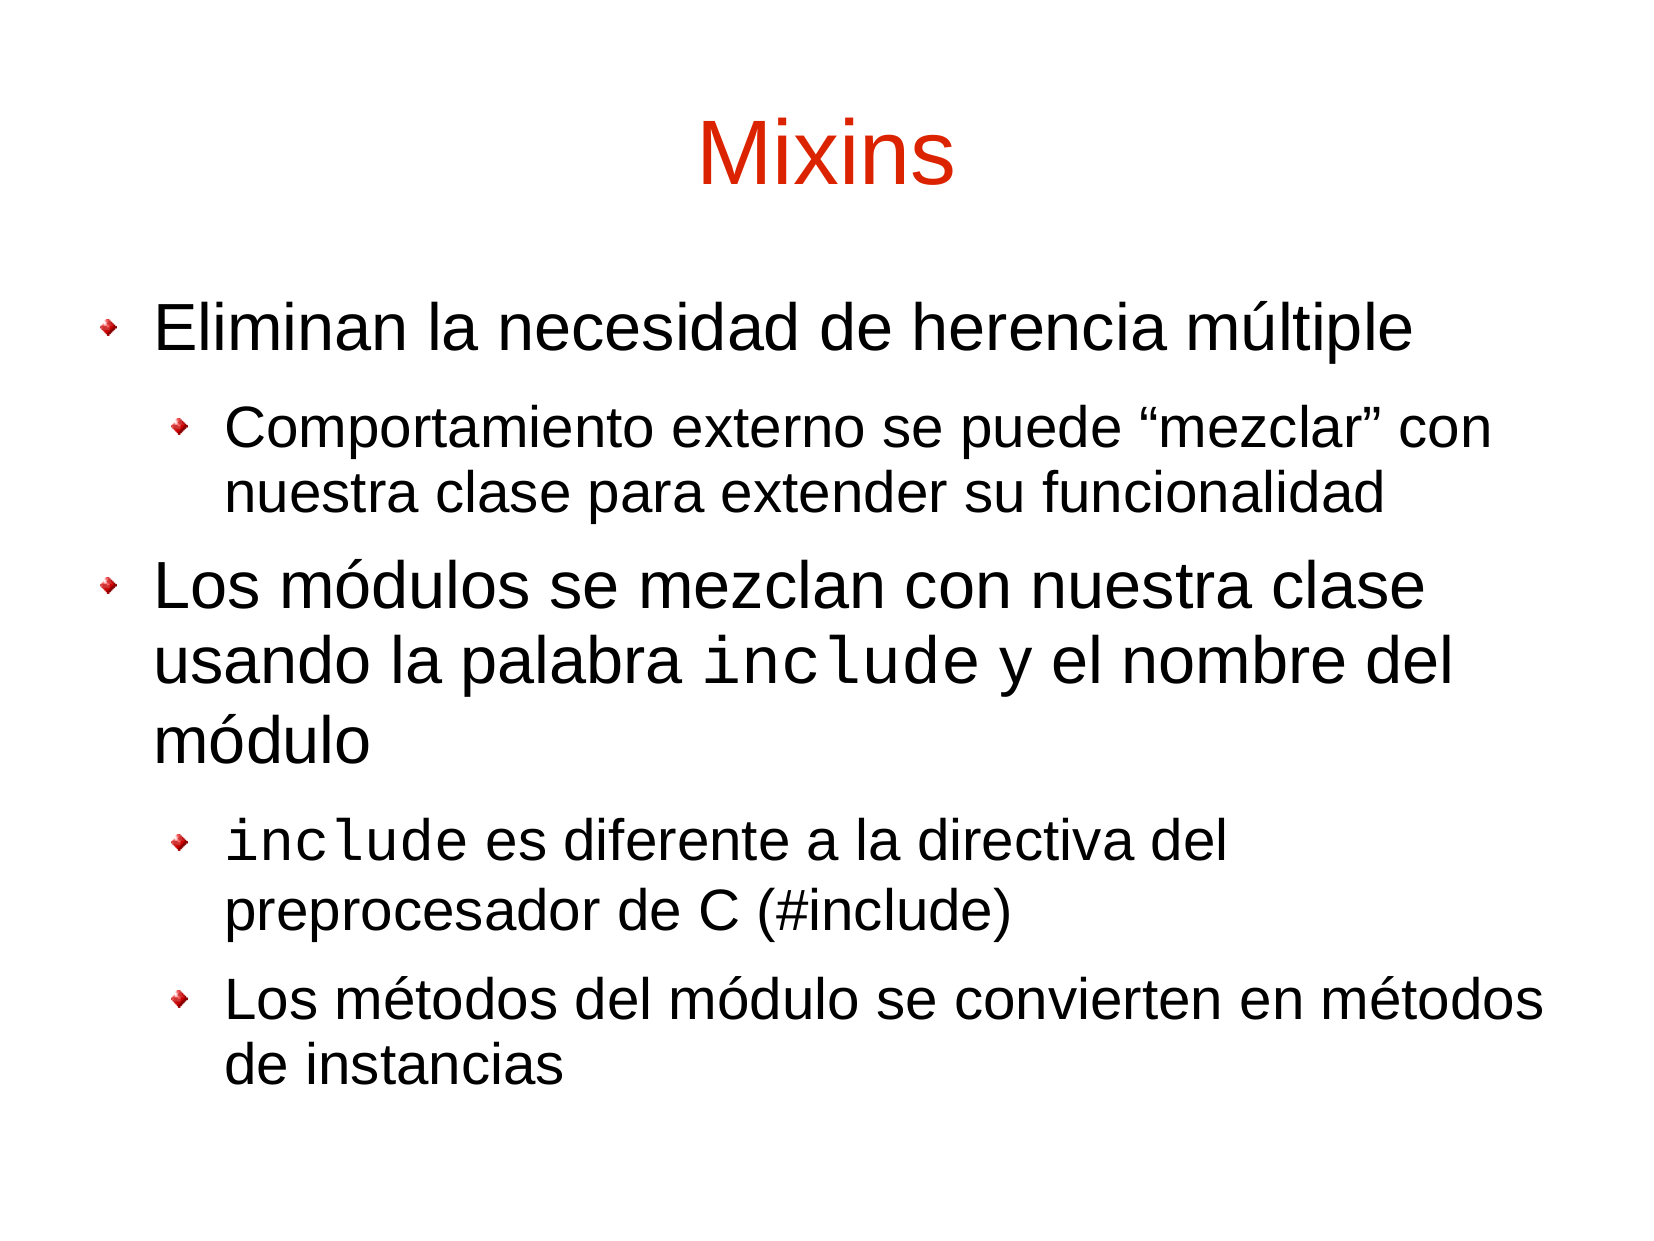

# Mixins
Eliminan la necesidad de herencia múltiple
Comportamiento externo se puede “mezclar” con nuestra clase para extender su funcionalidad
Los módulos se mezclan con nuestra clase usando la palabra include y el nombre del módulo
include es diferente a la directiva del preprocesador de C (#include)
Los métodos del módulo se convierten en métodos de instancias